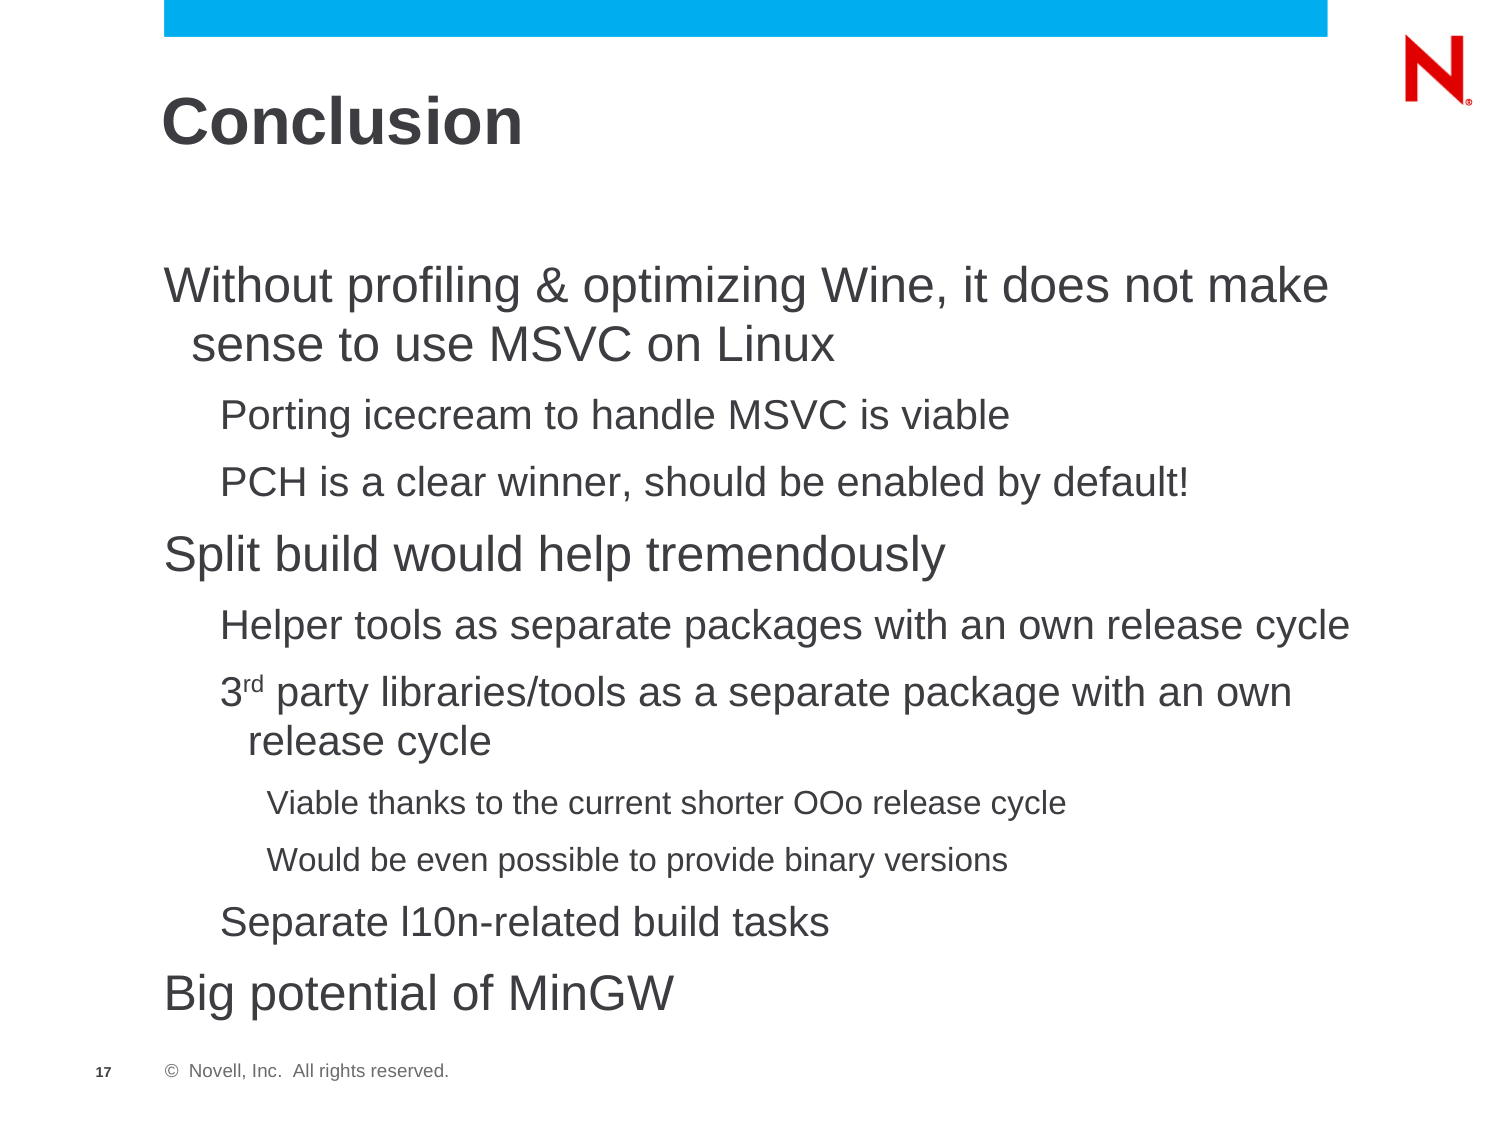

# Conclusion
Without profiling & optimizing Wine, it does not make sense to use MSVC on Linux
Porting icecream to handle MSVC is viable
PCH is a clear winner, should be enabled by default!
Split build would help tremendously
Helper tools as separate packages with an own release cycle
3rd party libraries/tools as a separate package with an own release cycle
Viable thanks to the current shorter OOo release cycle
Would be even possible to provide binary versions
Separate l10n-related build tasks
Big potential of MinGW